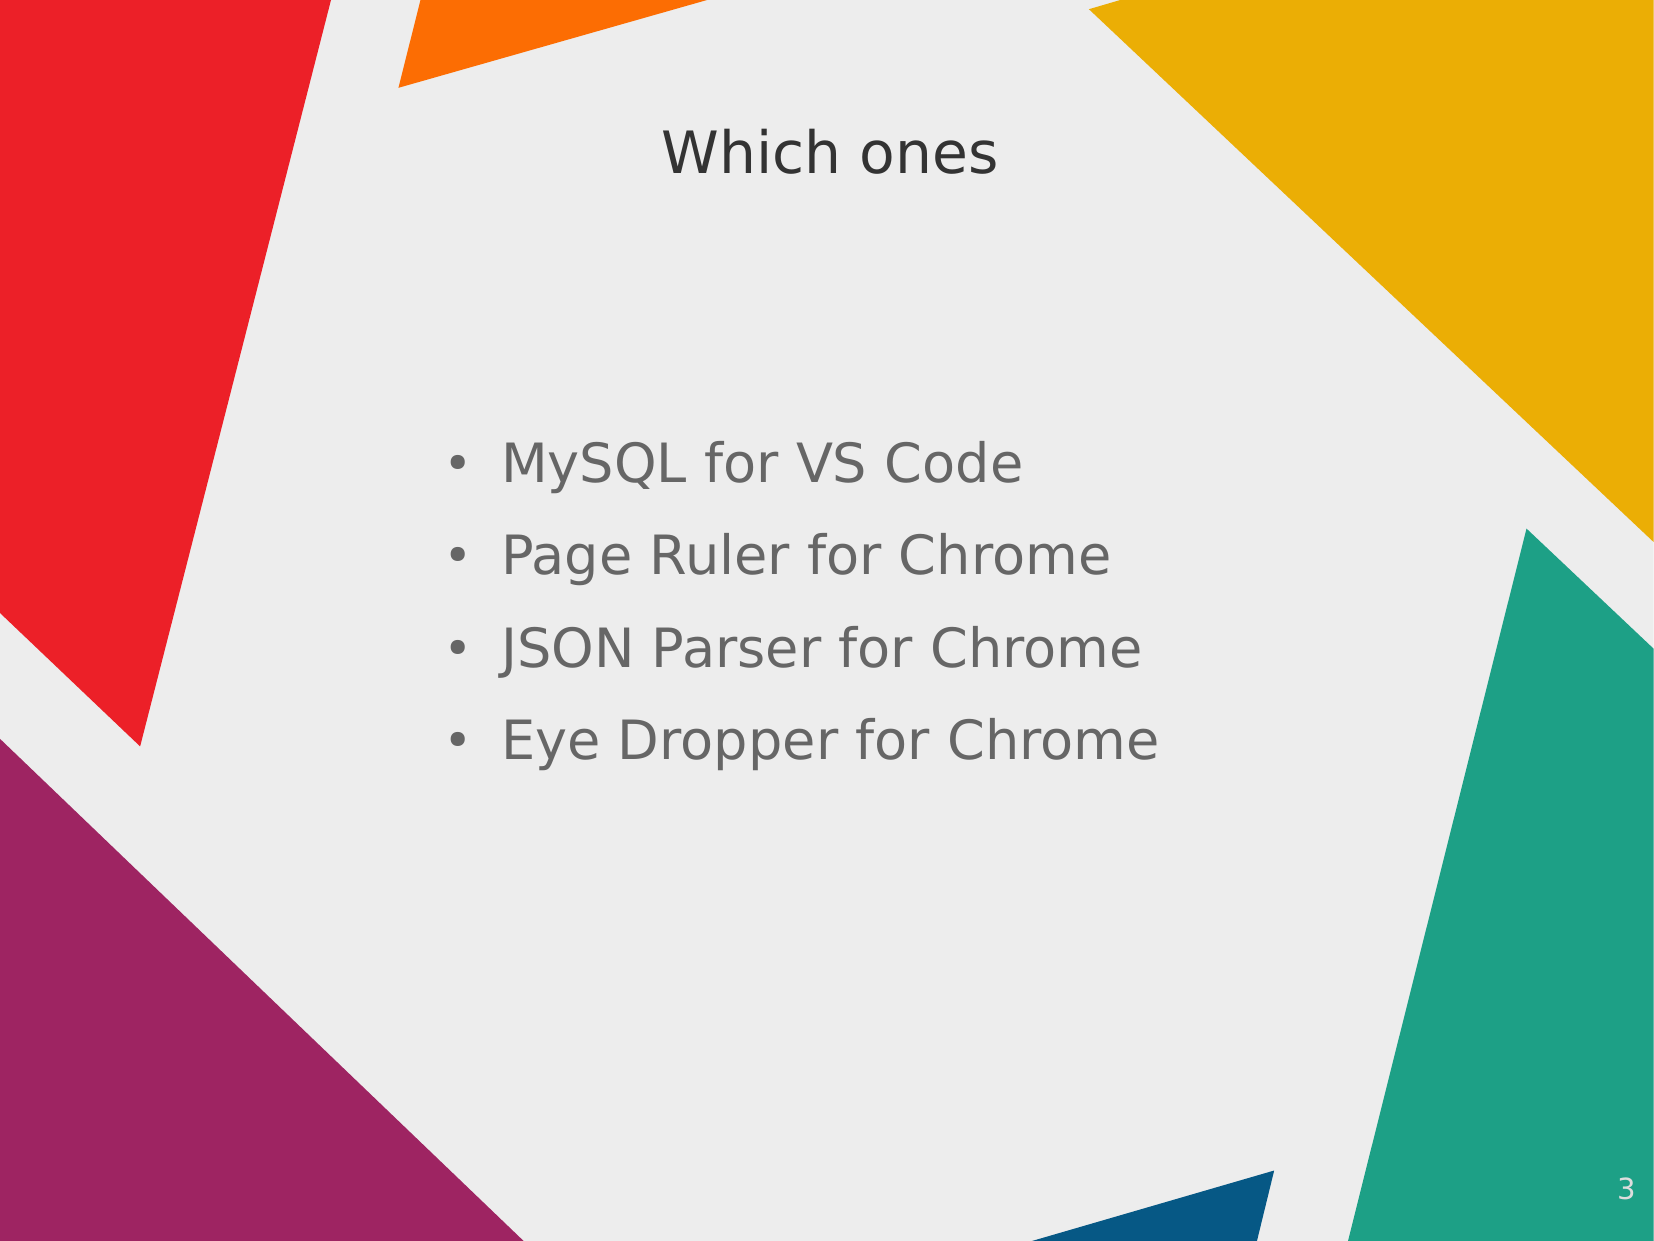

# Which ones
MySQL for VS Code
Page Ruler for Chrome
JSON Parser for Chrome
Eye Dropper for Chrome
3